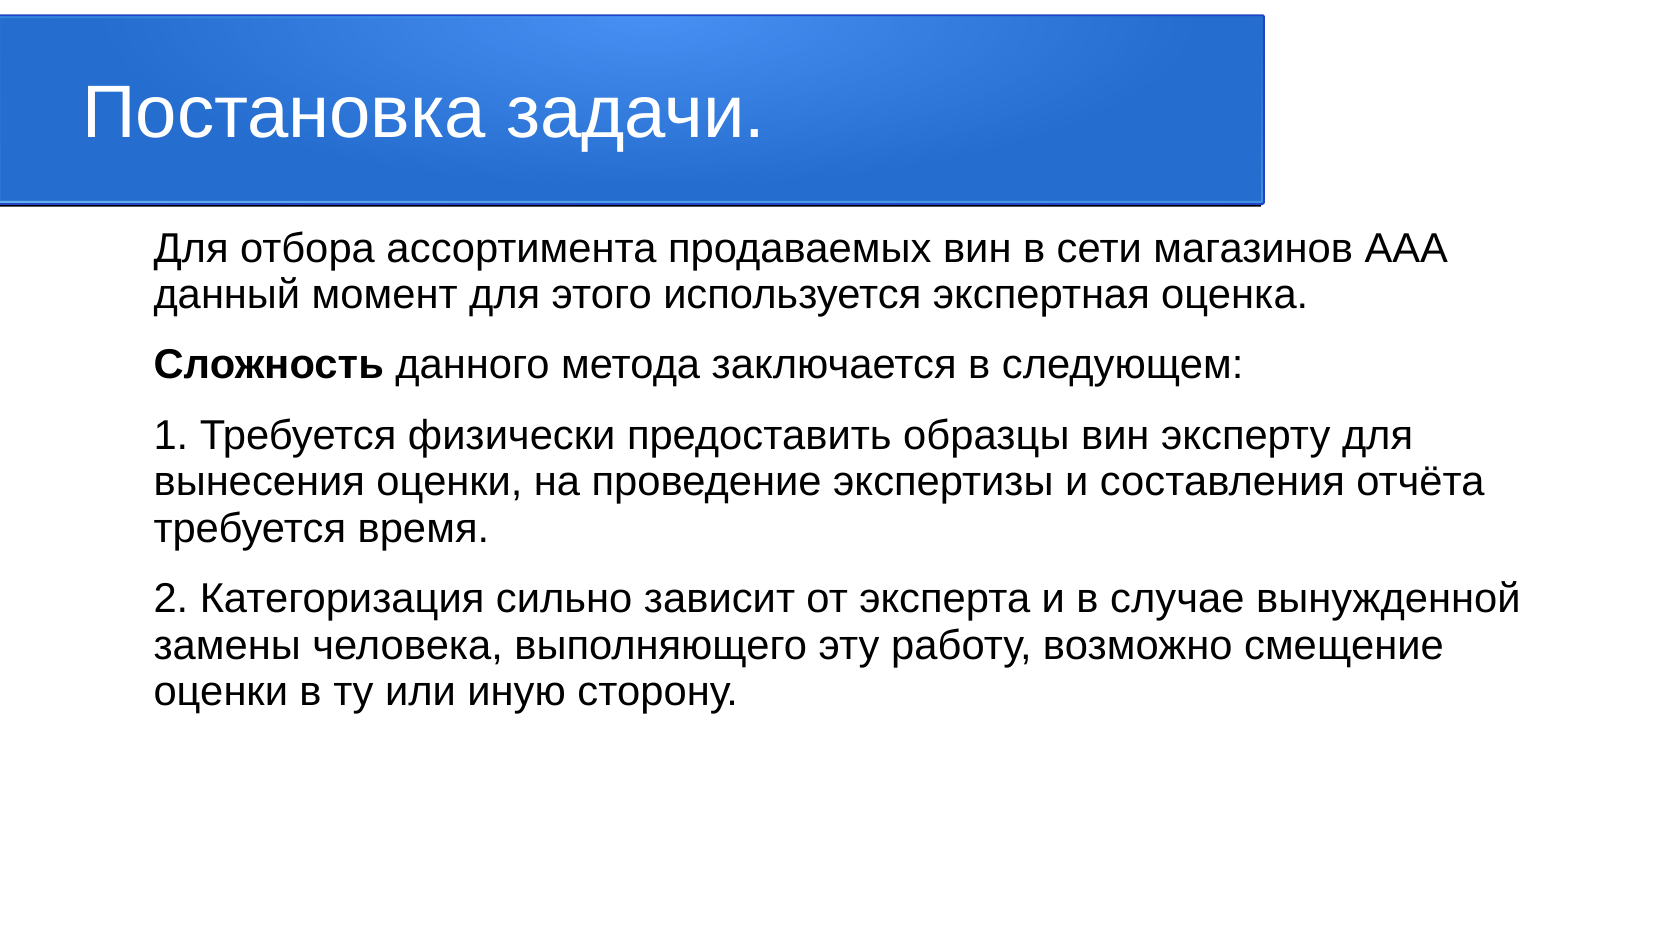

# Постановка задачи.
Для отбора ассортимента продаваемых вин в сети магазинов ААА данный момент для этого используется экспертная оценка.
Сложность данного метода заключается в следующем:
1. Требуется физически предоставить образцы вин эксперту для вынесения оценки, на проведение экспертизы и составления отчёта требуется время.
2. Категоризация сильно зависит от эксперта и в случае вынужденной замены человека, выполняющего эту работу, возможно смещение оценки в ту или иную сторону.